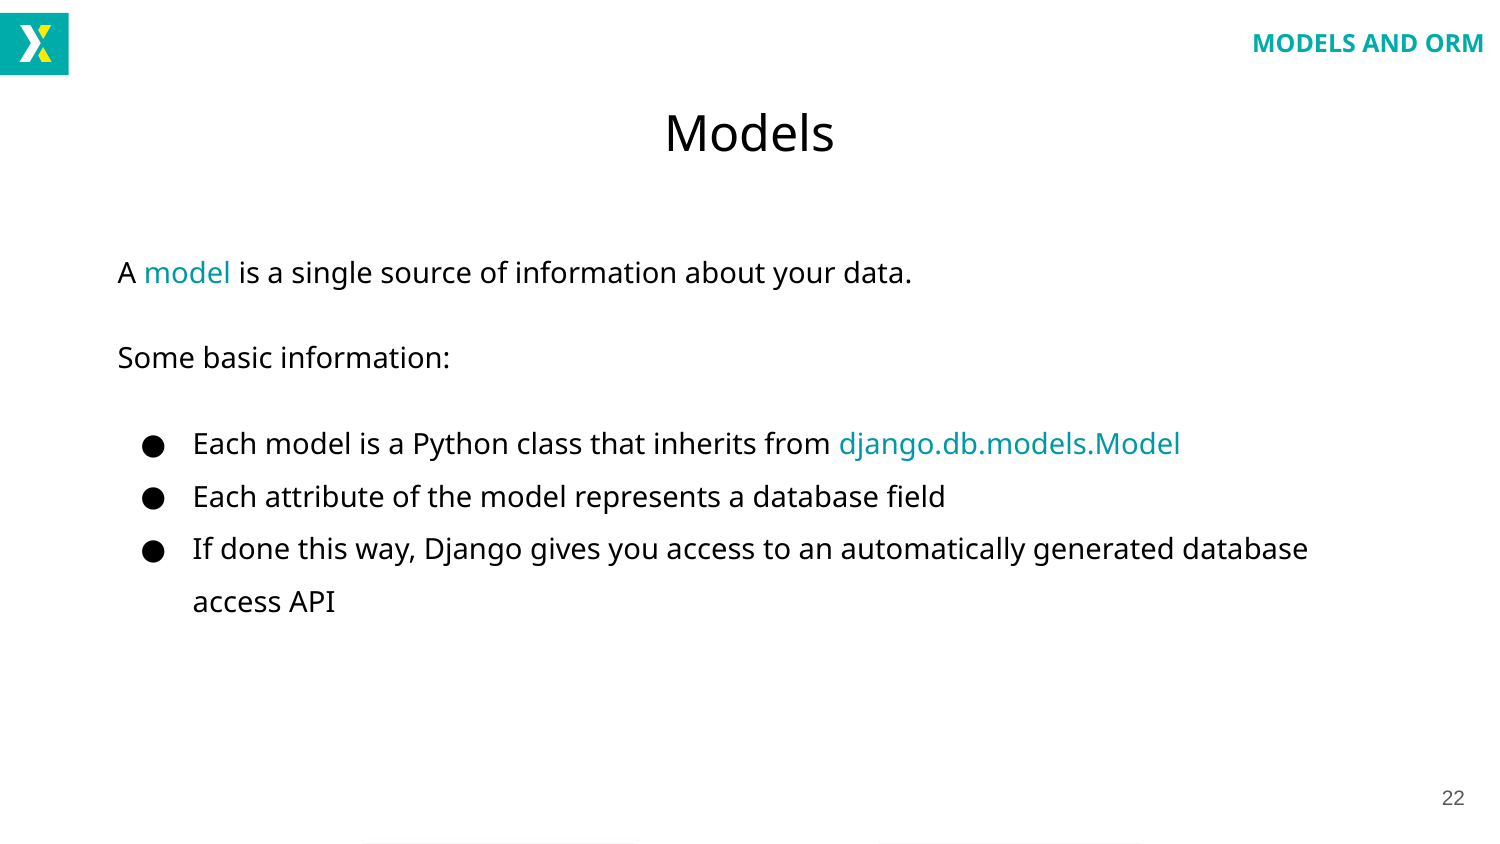

Models
A model is a single source of information about your data.
Some basic information:
Each model is a Python class that inherits from django.db.models.Model
Each attribute of the model represents a database field
If done this way, Django gives you access to an automatically generated database access API